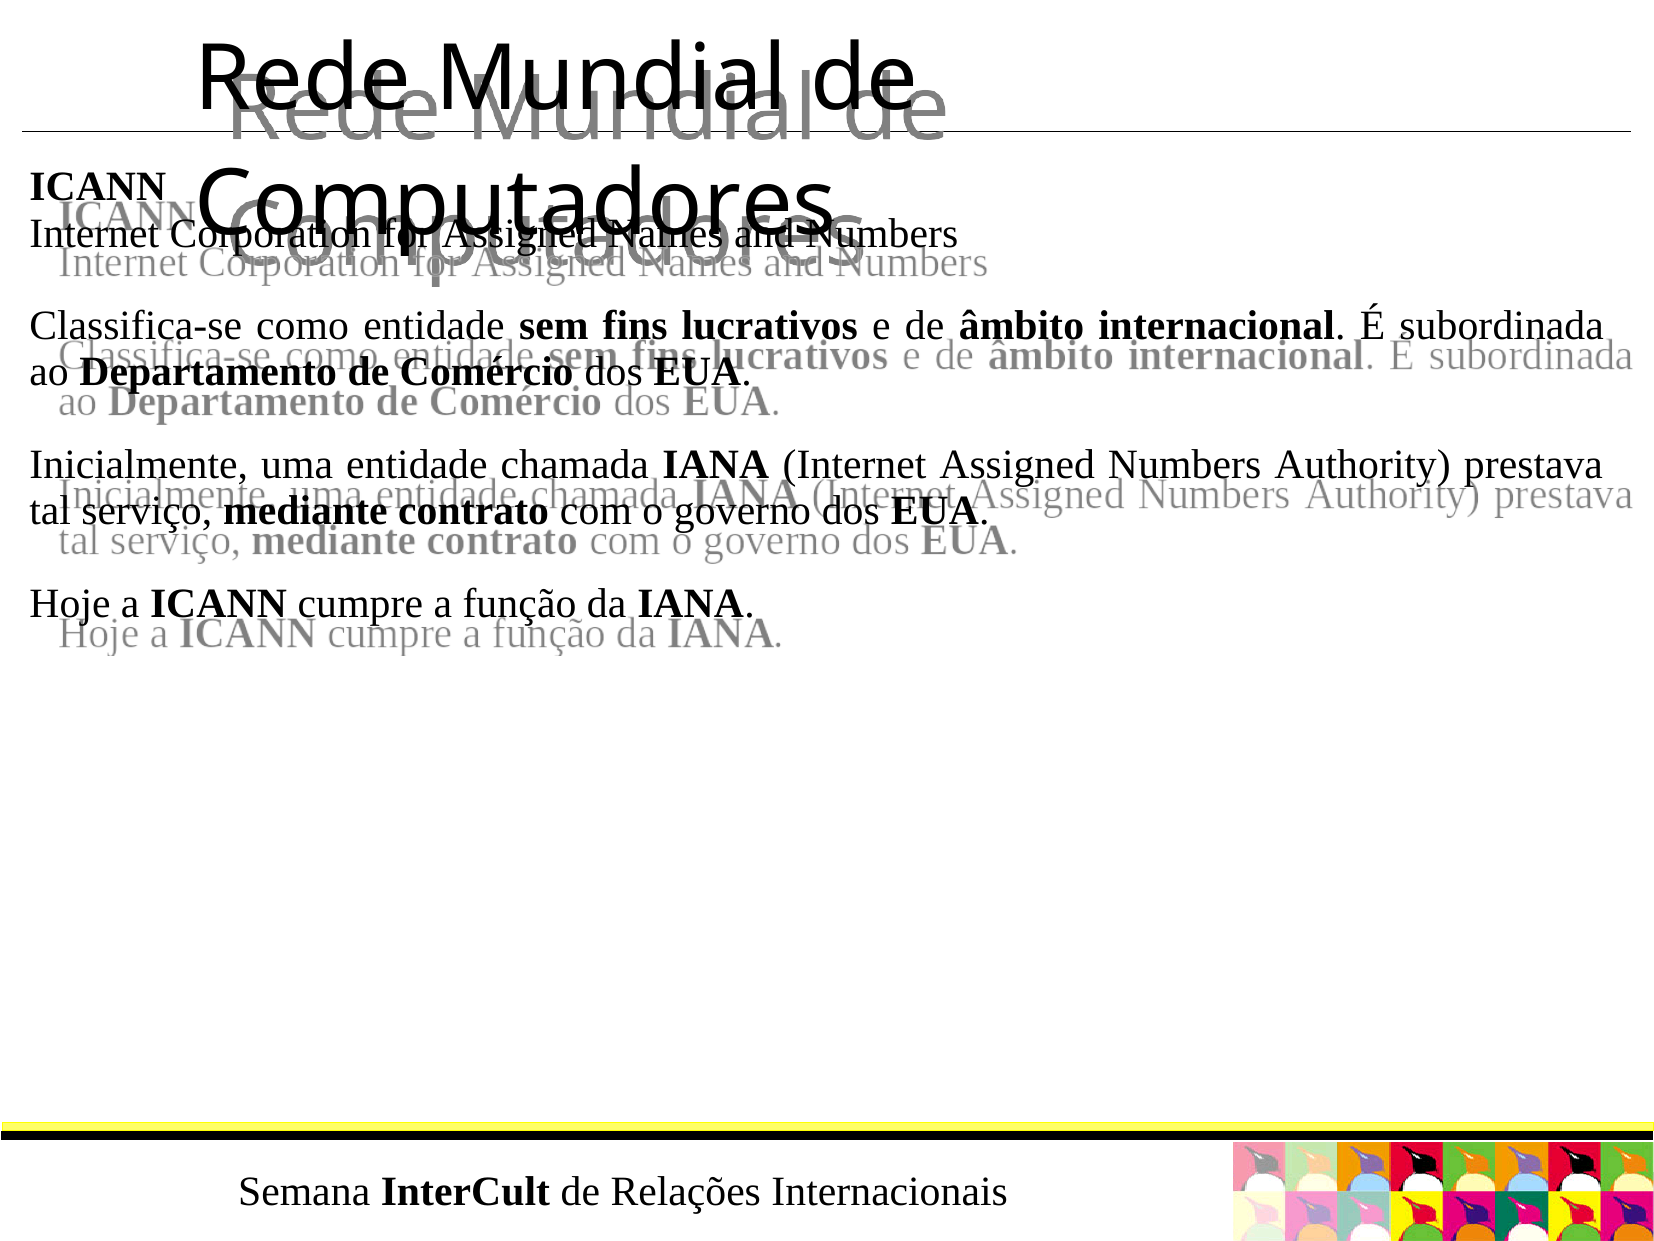

Rede Mundial de Computadores
ICANN
Internet Corporation for Assigned Names and Numbers
Classifica-se como entidade sem fins lucrativos e de âmbito internacional. É subordinada ao Departamento de Comércio dos EUA.
Inicialmente, uma entidade chamada IANA (Internet Assigned Numbers Authority) prestava tal serviço, mediante contrato com o governo dos EUA.
Hoje a ICANN cumpre a função da IANA.
Semana InterCult de Relações Internacionais